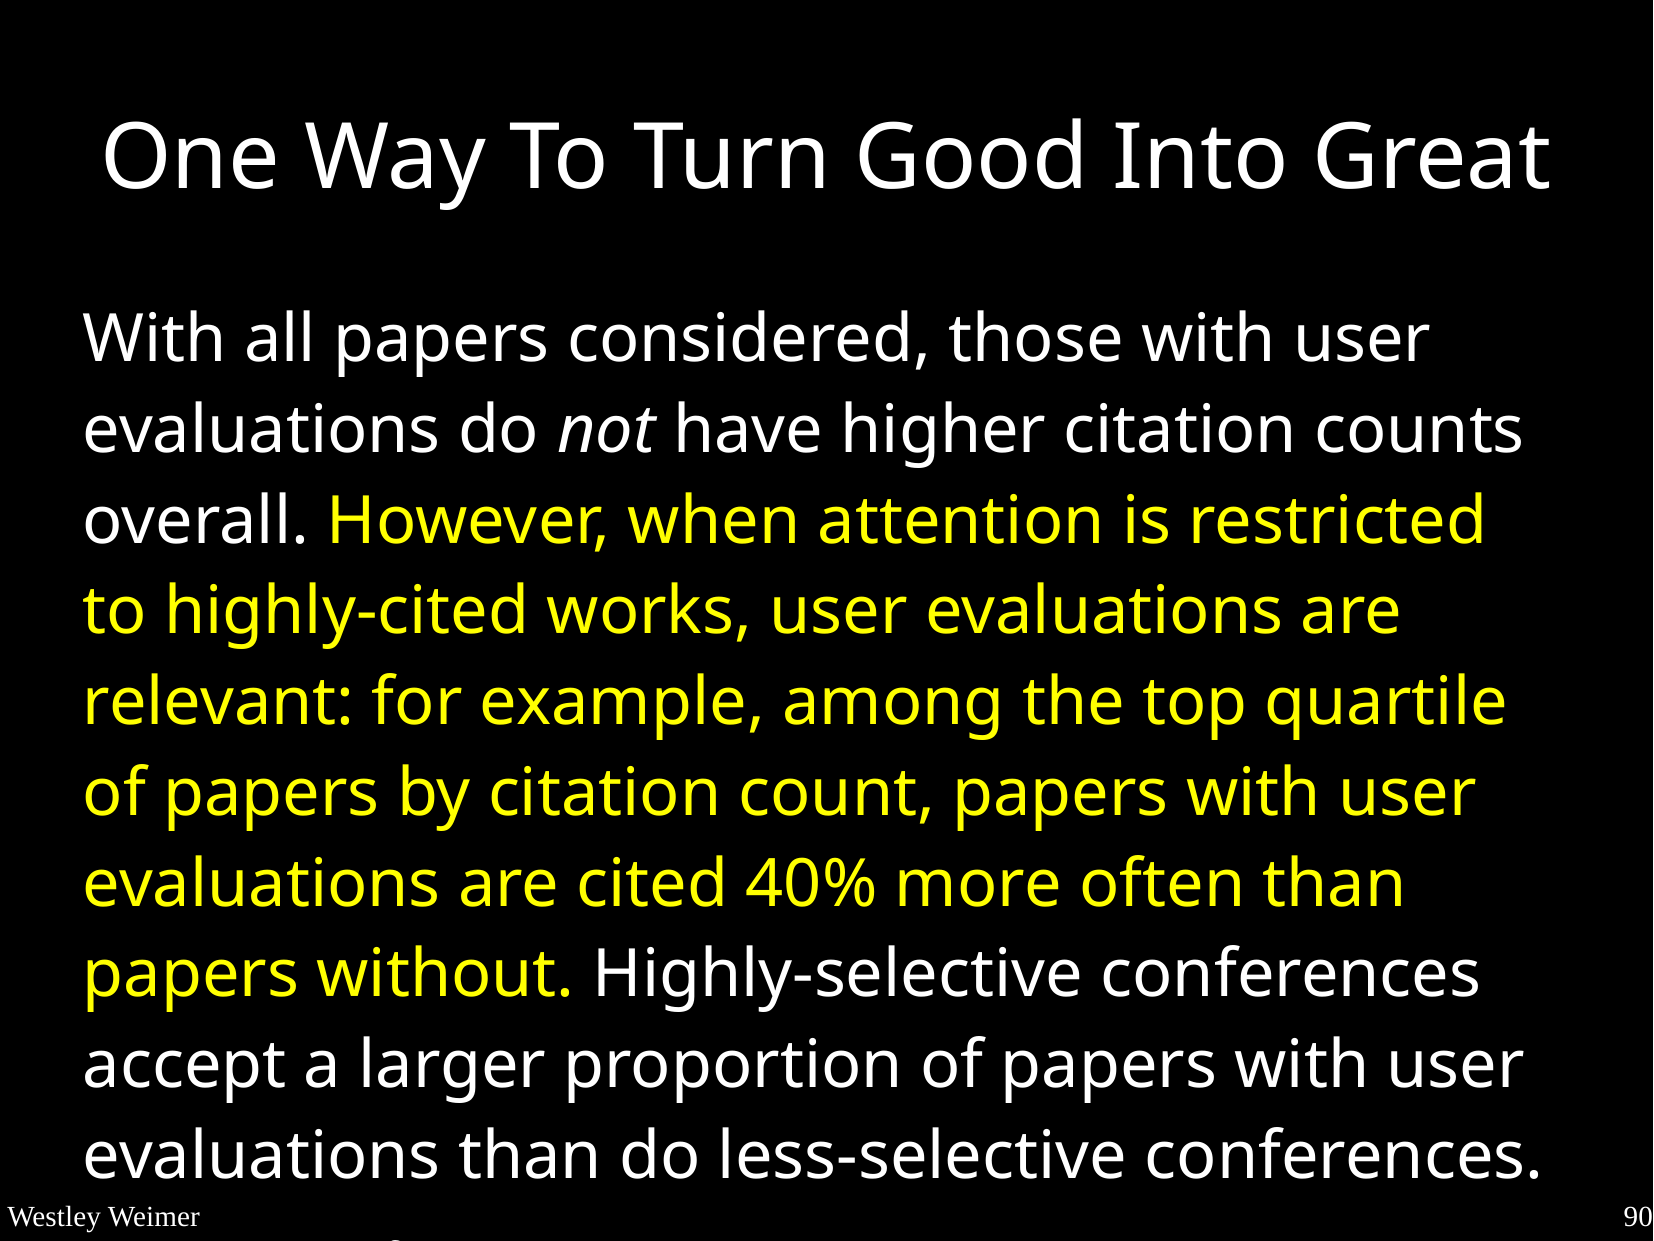

# One Way To Turn Good Into Great
With all papers considered, those with user evaluations do not have higher citation counts overall. However, when attention is restricted to highly-cited works, user evaluations are relevant: for example, among the top quartile of papers by citation count, papers with user evaluations are cited 40% more often than papers without. Highly-selective conferences accept a larger proportion of papers with user evaluations than do less-selective conferences.
(3,000+ papers from ASE, ESEC/FSE, ICSE, ISSTA, OOPSLA, etc., 2000-2010)
90